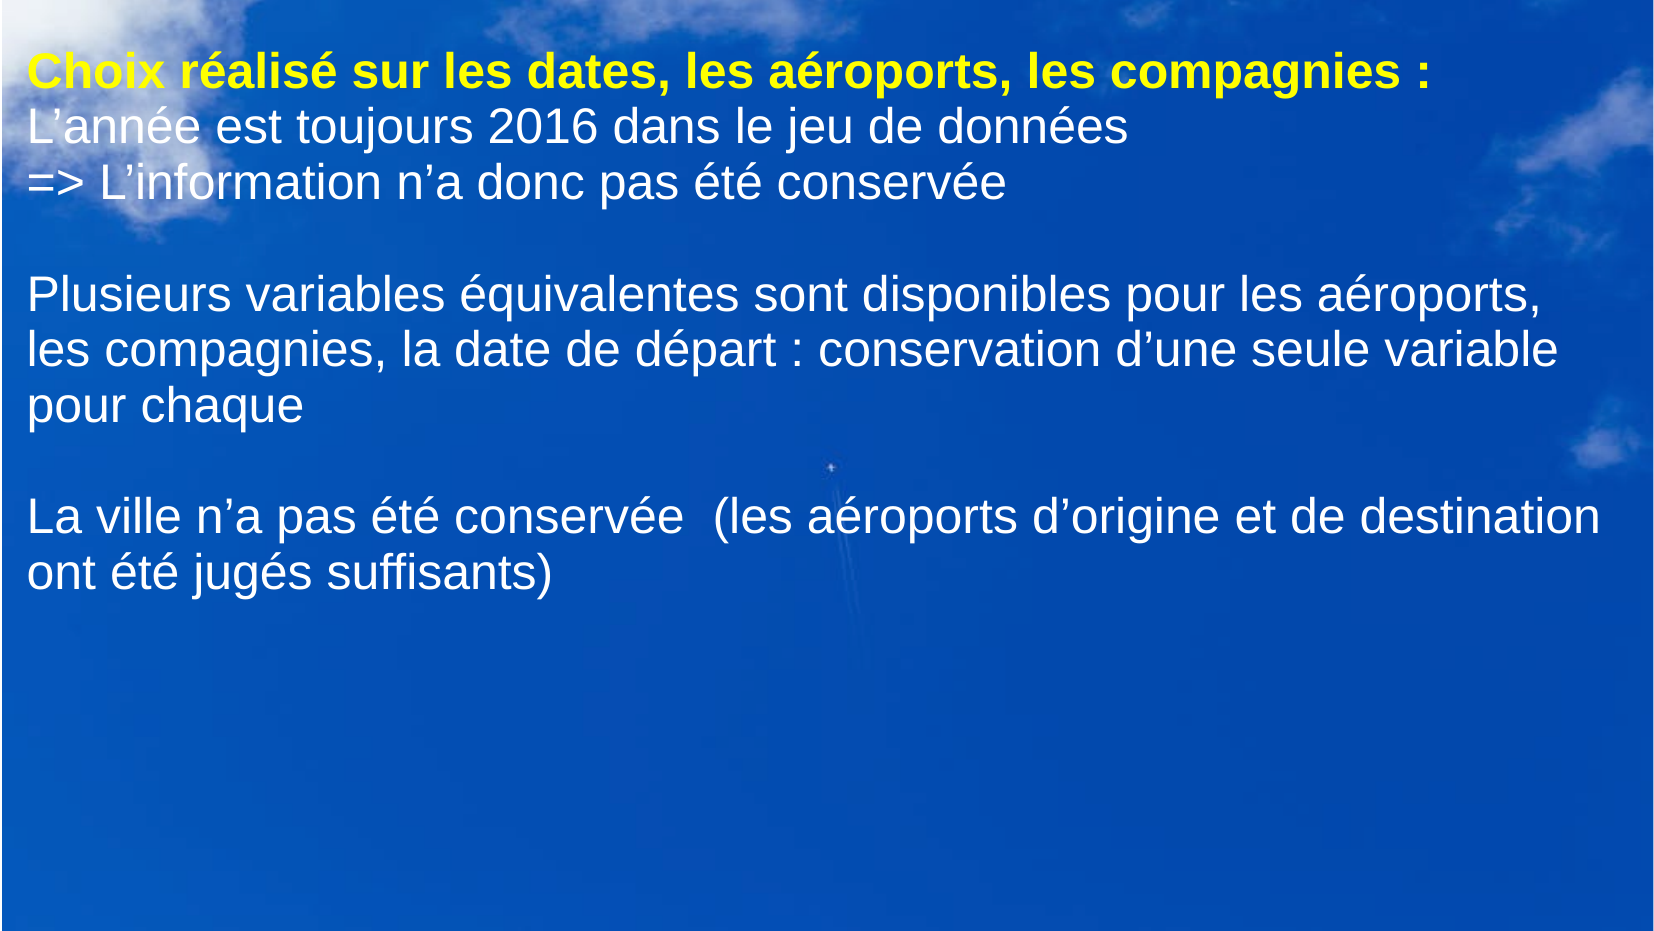

Choix réalisé sur les dates, les aéroports, les compagnies :
L’année est toujours 2016 dans le jeu de données
=> L’information n’a donc pas été conservée
Plusieurs variables équivalentes sont disponibles pour les aéroports,
les compagnies, la date de départ : conservation d’une seule variable
pour chaque
La ville n’a pas été conservée (les aéroports d’origine et de destination
ont été jugés suffisants)